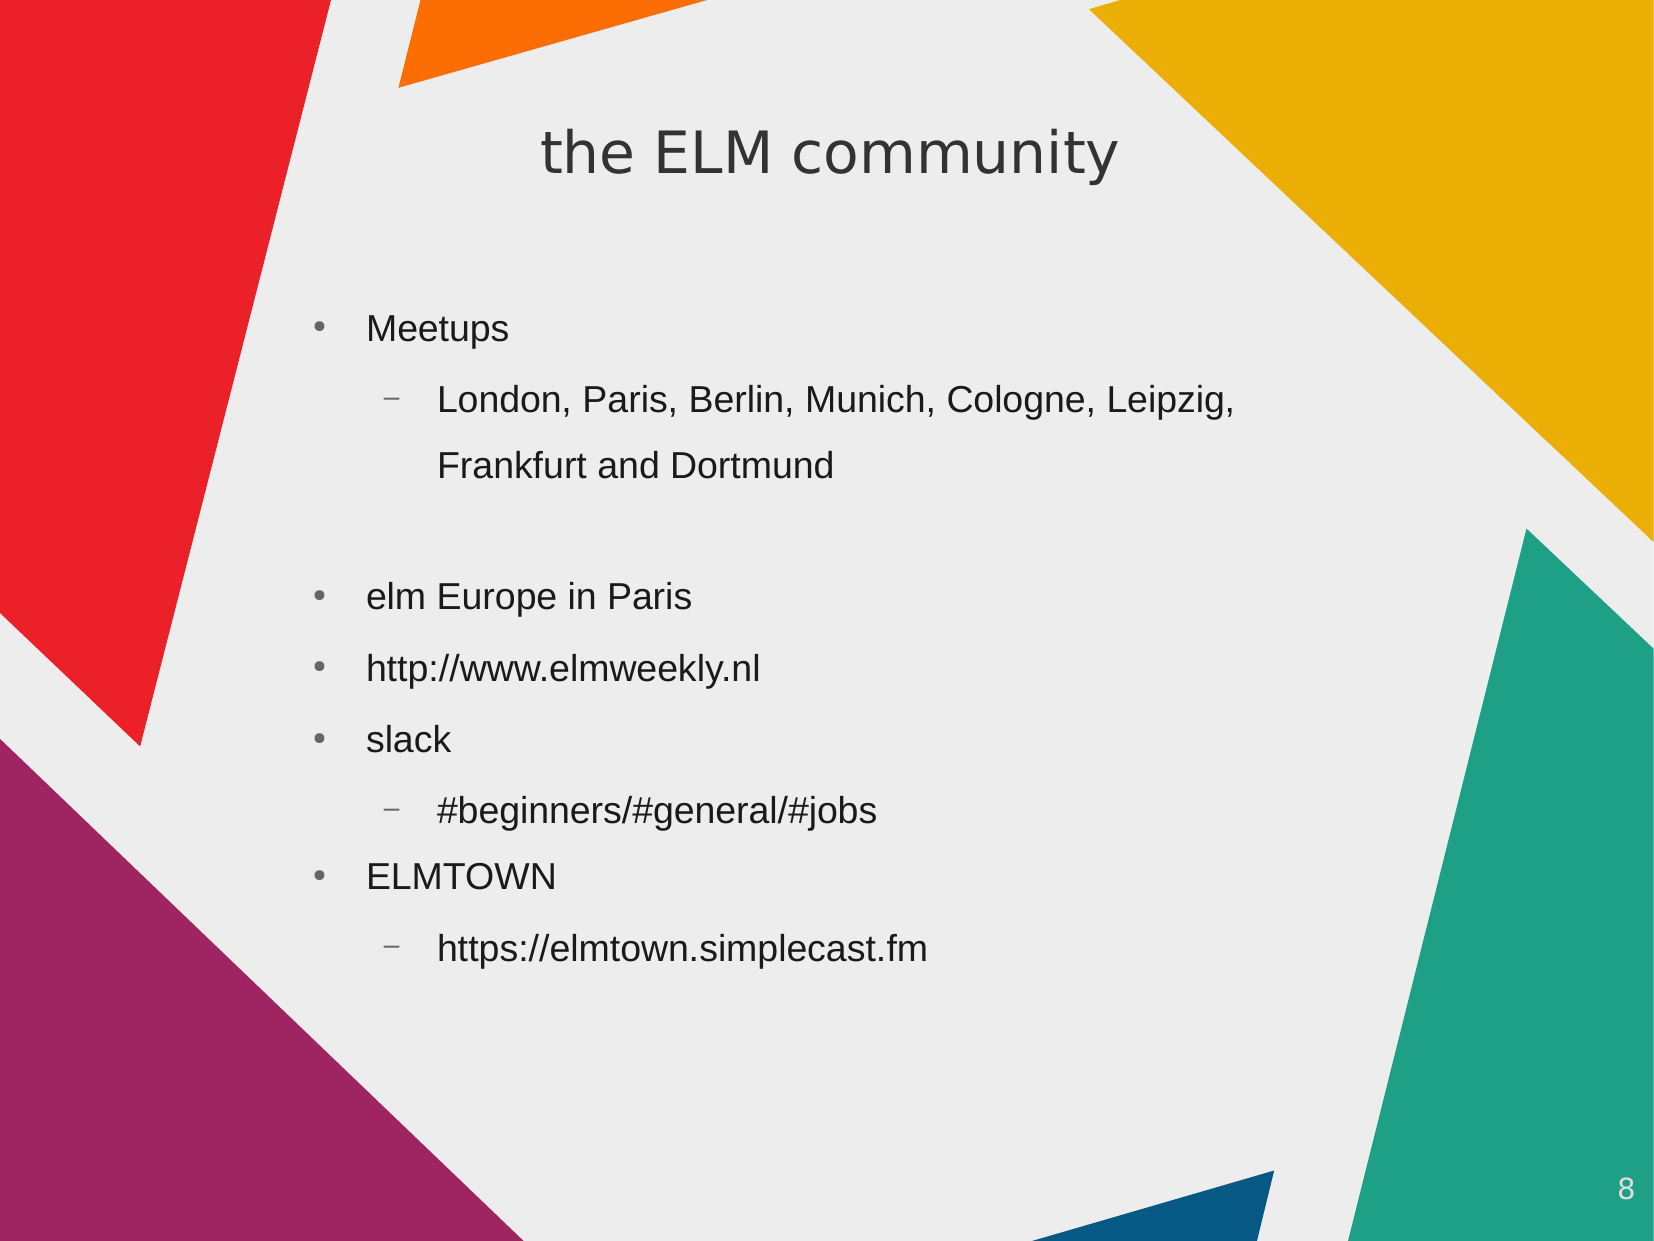

# the ELM community
Meetups
London, Paris, Berlin, Munich, Cologne, Leipzig,
Frankfurt and Dortmund
elm Europe in Paris
http://www.elmweekly.nl
slack
#beginners/#general/#jobs
ELMTOWN
https://elmtown.simplecast.fm
8